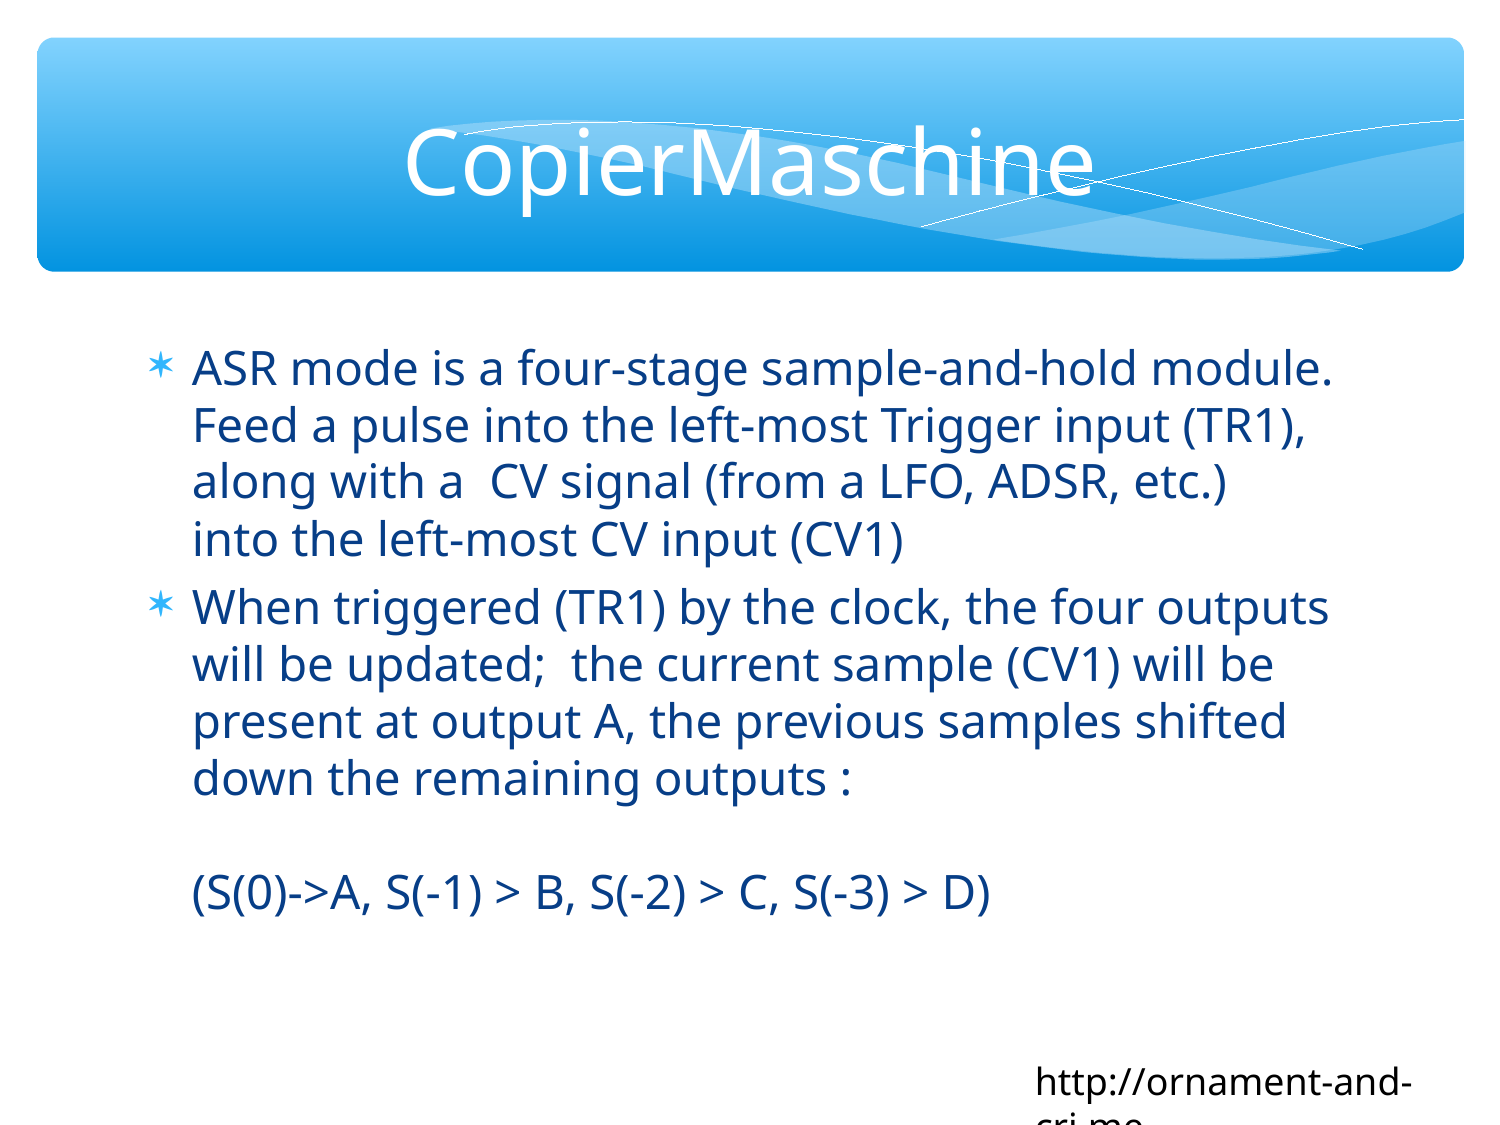

# CopierMaschine
ASR mode is a four-stage sample-and-hold module. Feed a pulse into the left-most Trigger input (TR1),
along with a CV signal (from a LFO, ADSR, etc.)
into the left-most CV input (CV1)
When triggered (TR1) by the clock, the four outputs will be updated; the current sample (CV1) will be present at output A, the previous samples shifted down the remaining outputs :
(S(0)->A, S(-1) > B, S(-2) > C, S(-3) > D)
http://ornament-and-cri.me